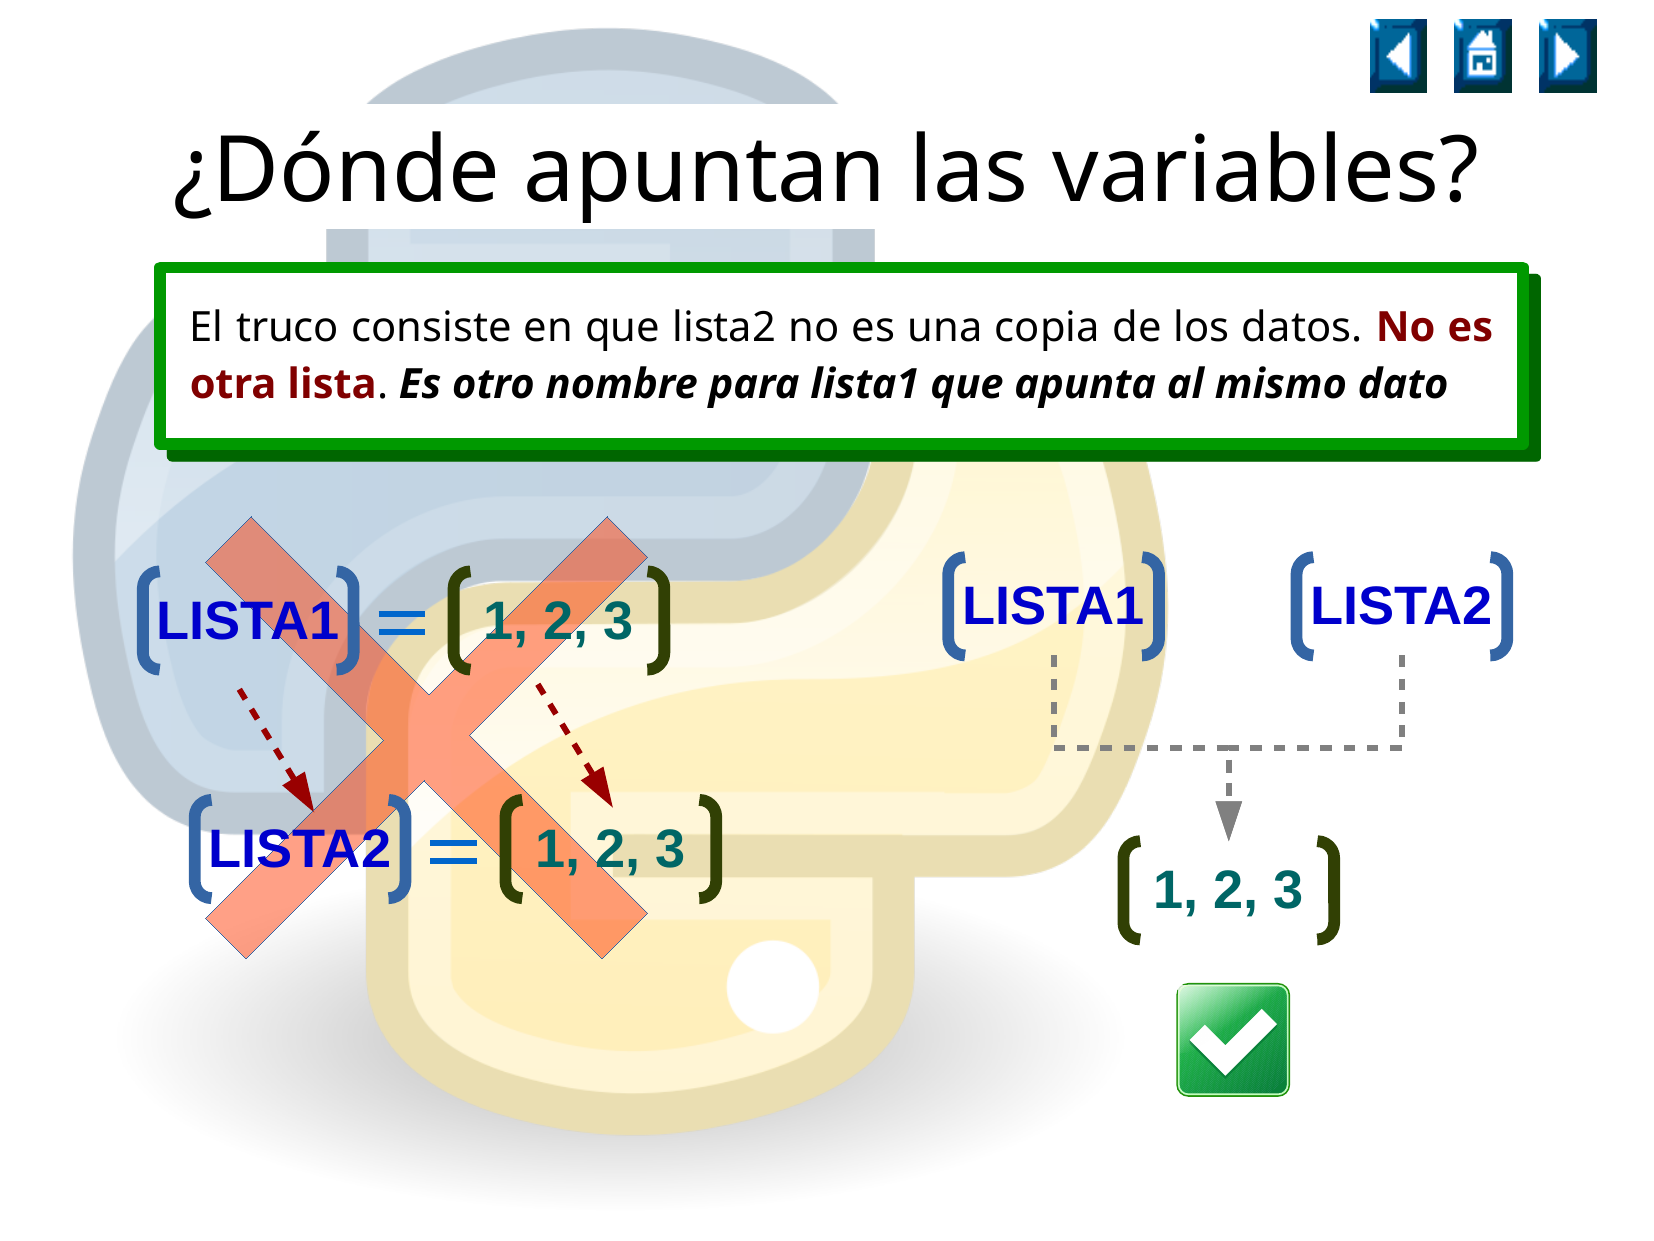

# ¿Dónde apuntan las variables?
El truco consiste en que lista2 no es una copia de los datos. No es otra lista. Es otro nombre para lista1 que apunta al mismo dato
LISTA1
LISTA2
1, 2, 3
LISTA1
1, 2, 3
LISTA2
1, 2, 3